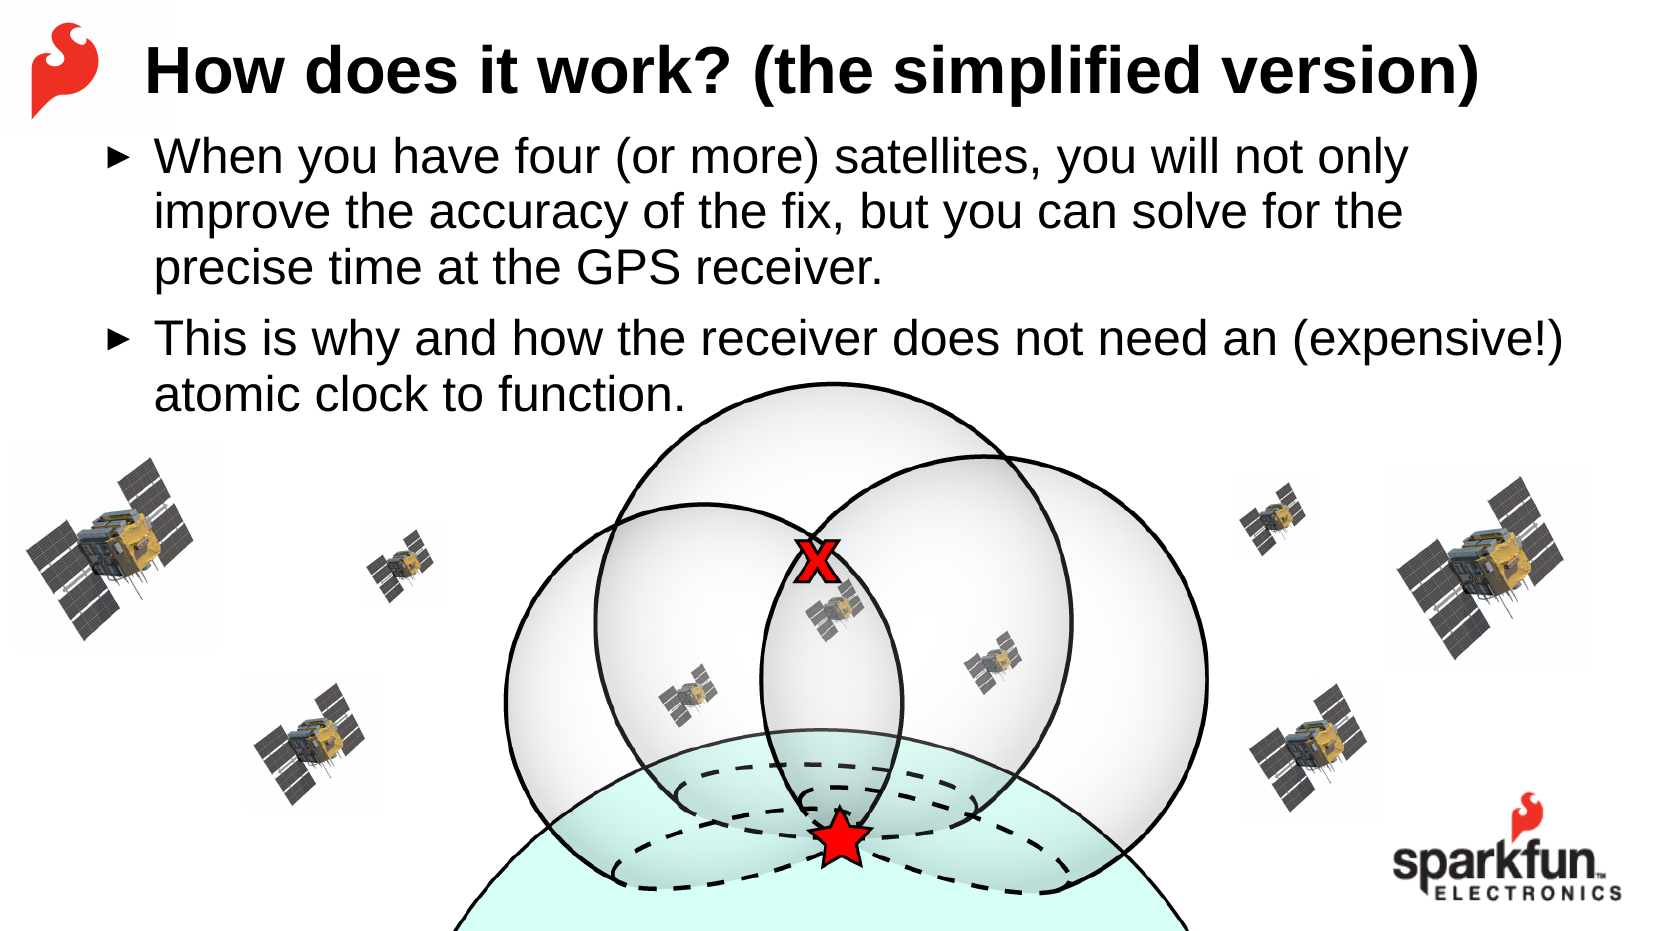

# How does it work? (the simplified version)
When you have four (or more) satellites, you will not only improve the accuracy of the fix, but you can solve for the precise time at the GPS receiver.
This is why and how the receiver does not need an (expensive!) atomic clock to function.